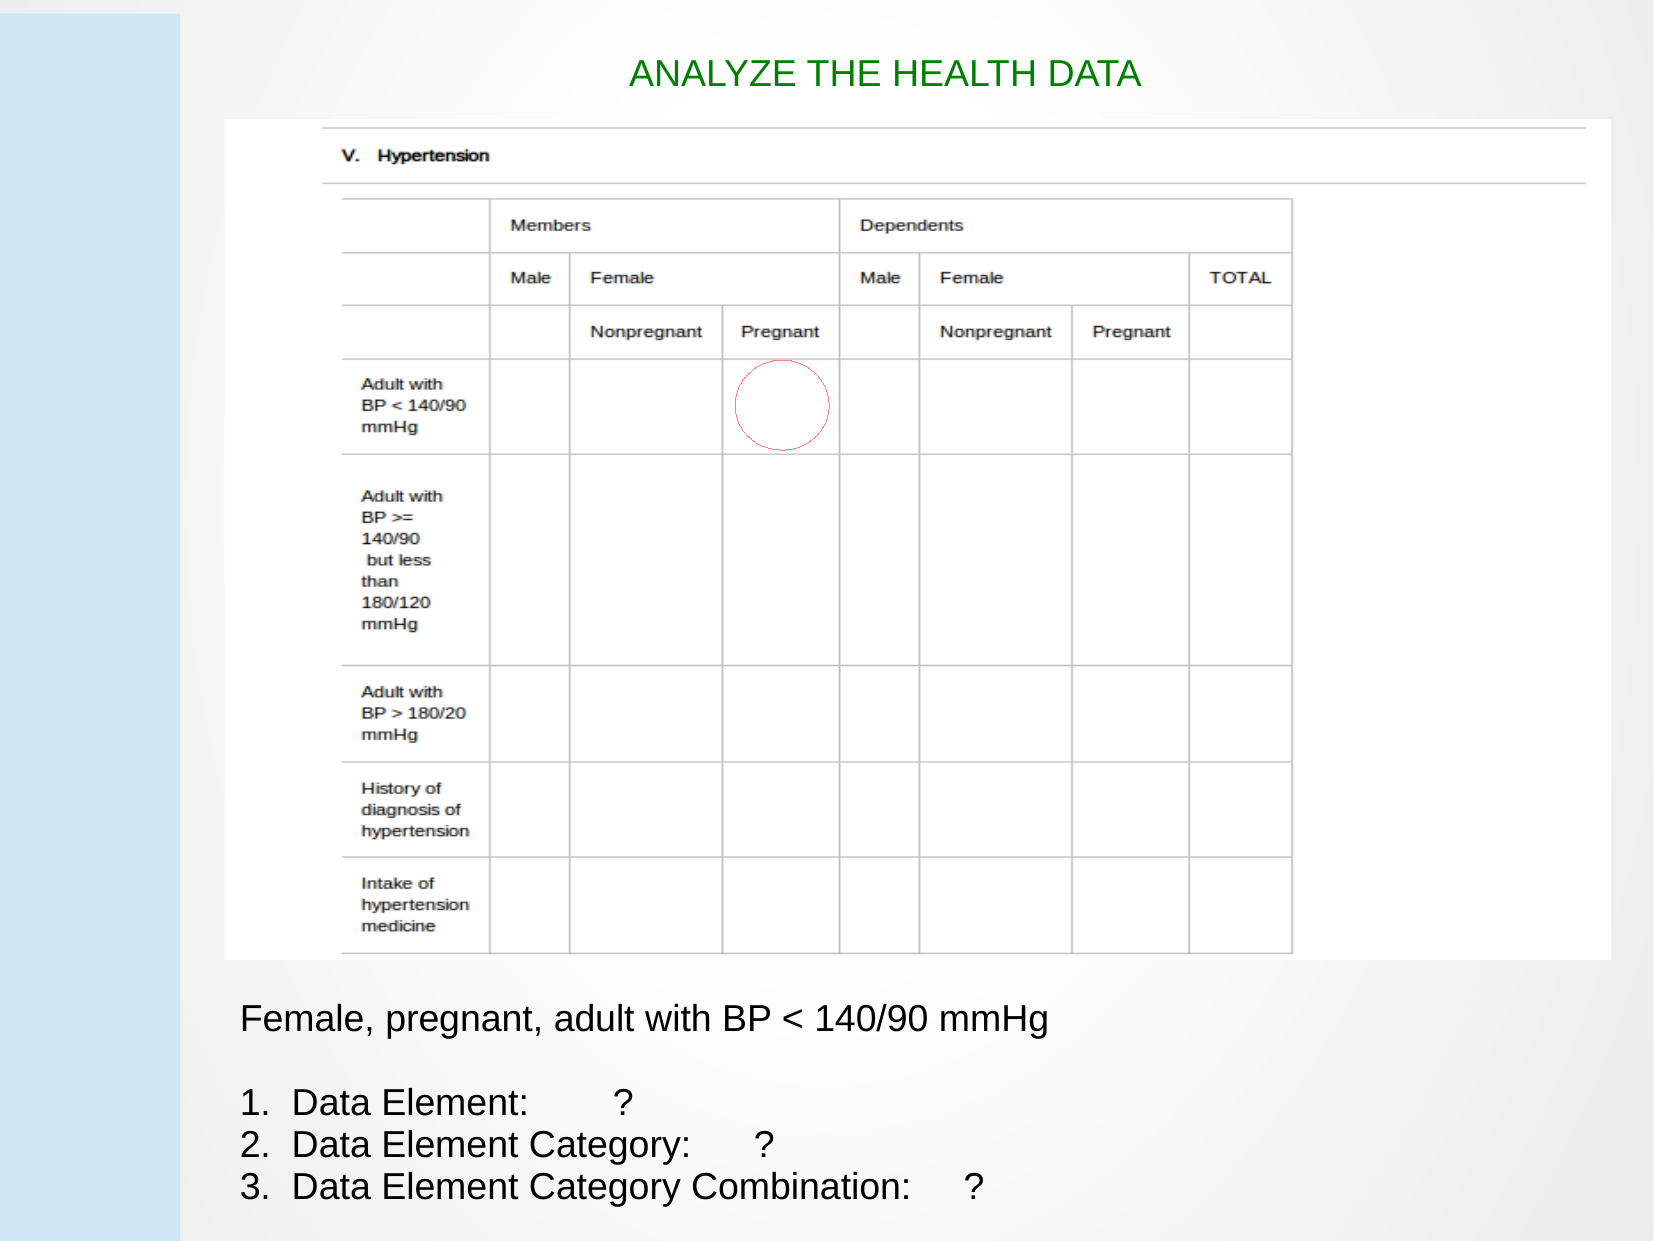

ANALYZE THE HEALTH DATA
Female, pregnant, adult with BP < 140/90 mmHg
1. Data Element: ?
2. Data Element Category: ?
3. Data Element Category Combination: ?